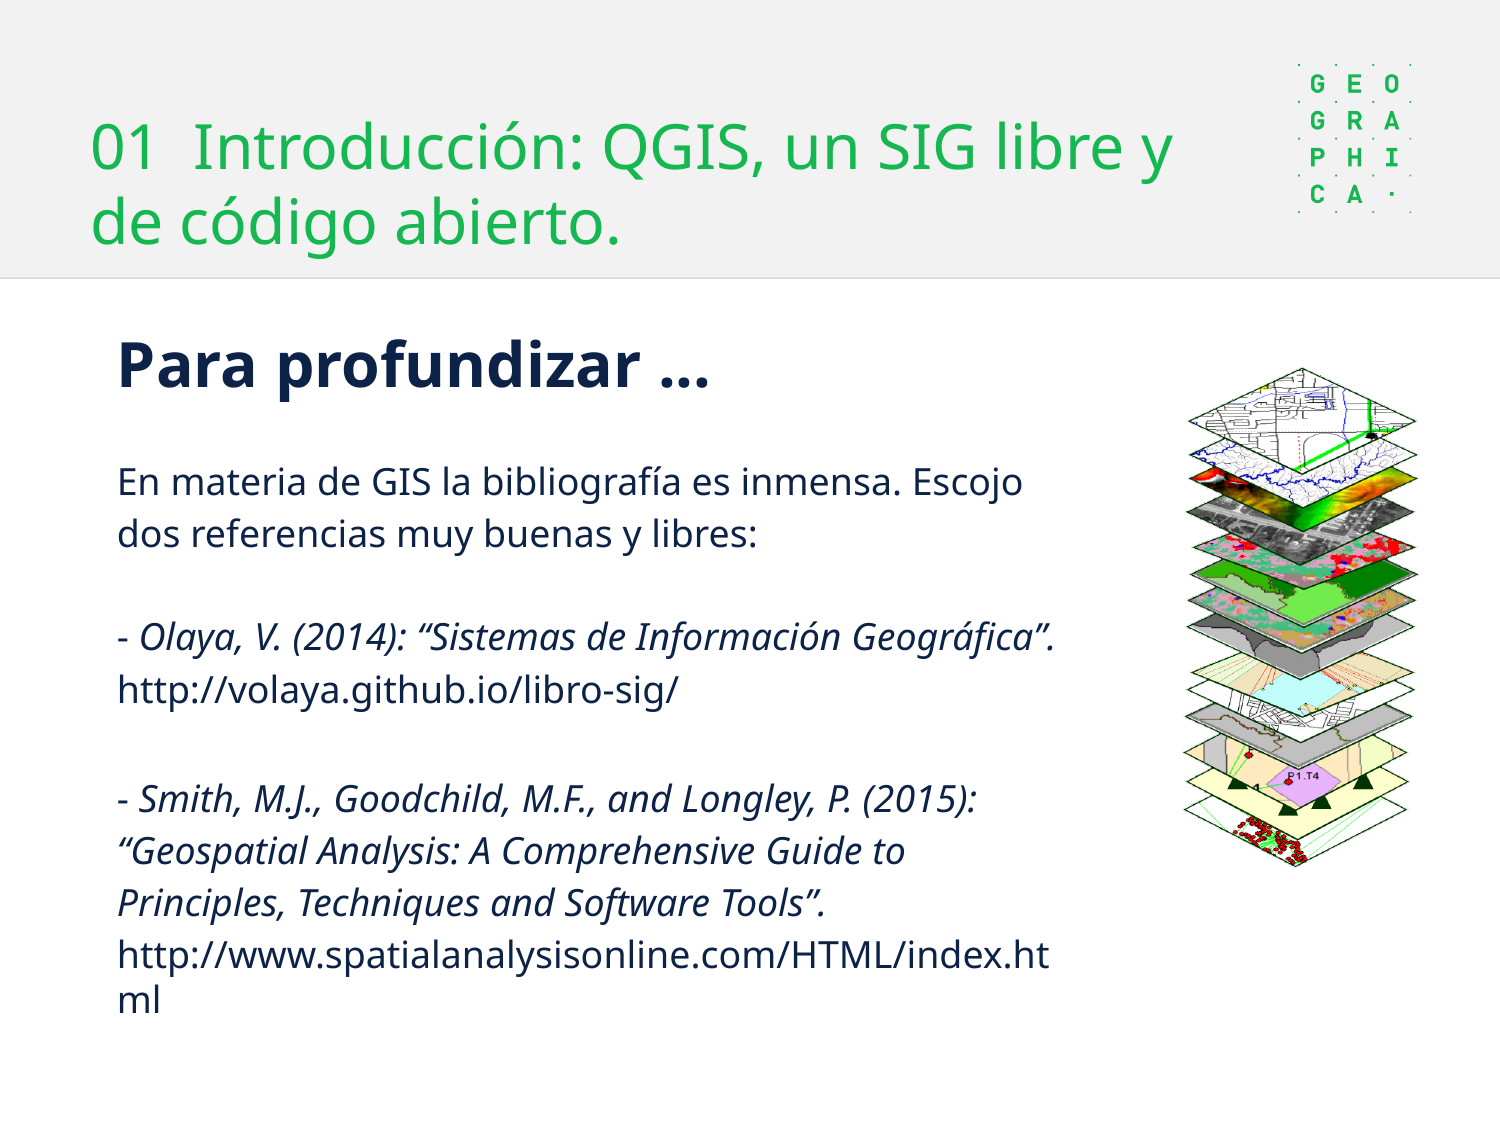

# 01 Introducción: QGIS, un SIG libre y de código abierto.
Para profundizar ...
En materia de GIS la bibliografía es inmensa. Escojo dos referencias muy buenas y libres:
- Olaya, V. (2014): “Sistemas de Información Geográfica”.
http://volaya.github.io/libro-sig/
- Smith, M.J., Goodchild, M.F., and Longley, P. (2015): “Geospatial Analysis: A Comprehensive Guide to Principles, Techniques and Software Tools”.
http://www.spatialanalysisonline.com/HTML/index.html